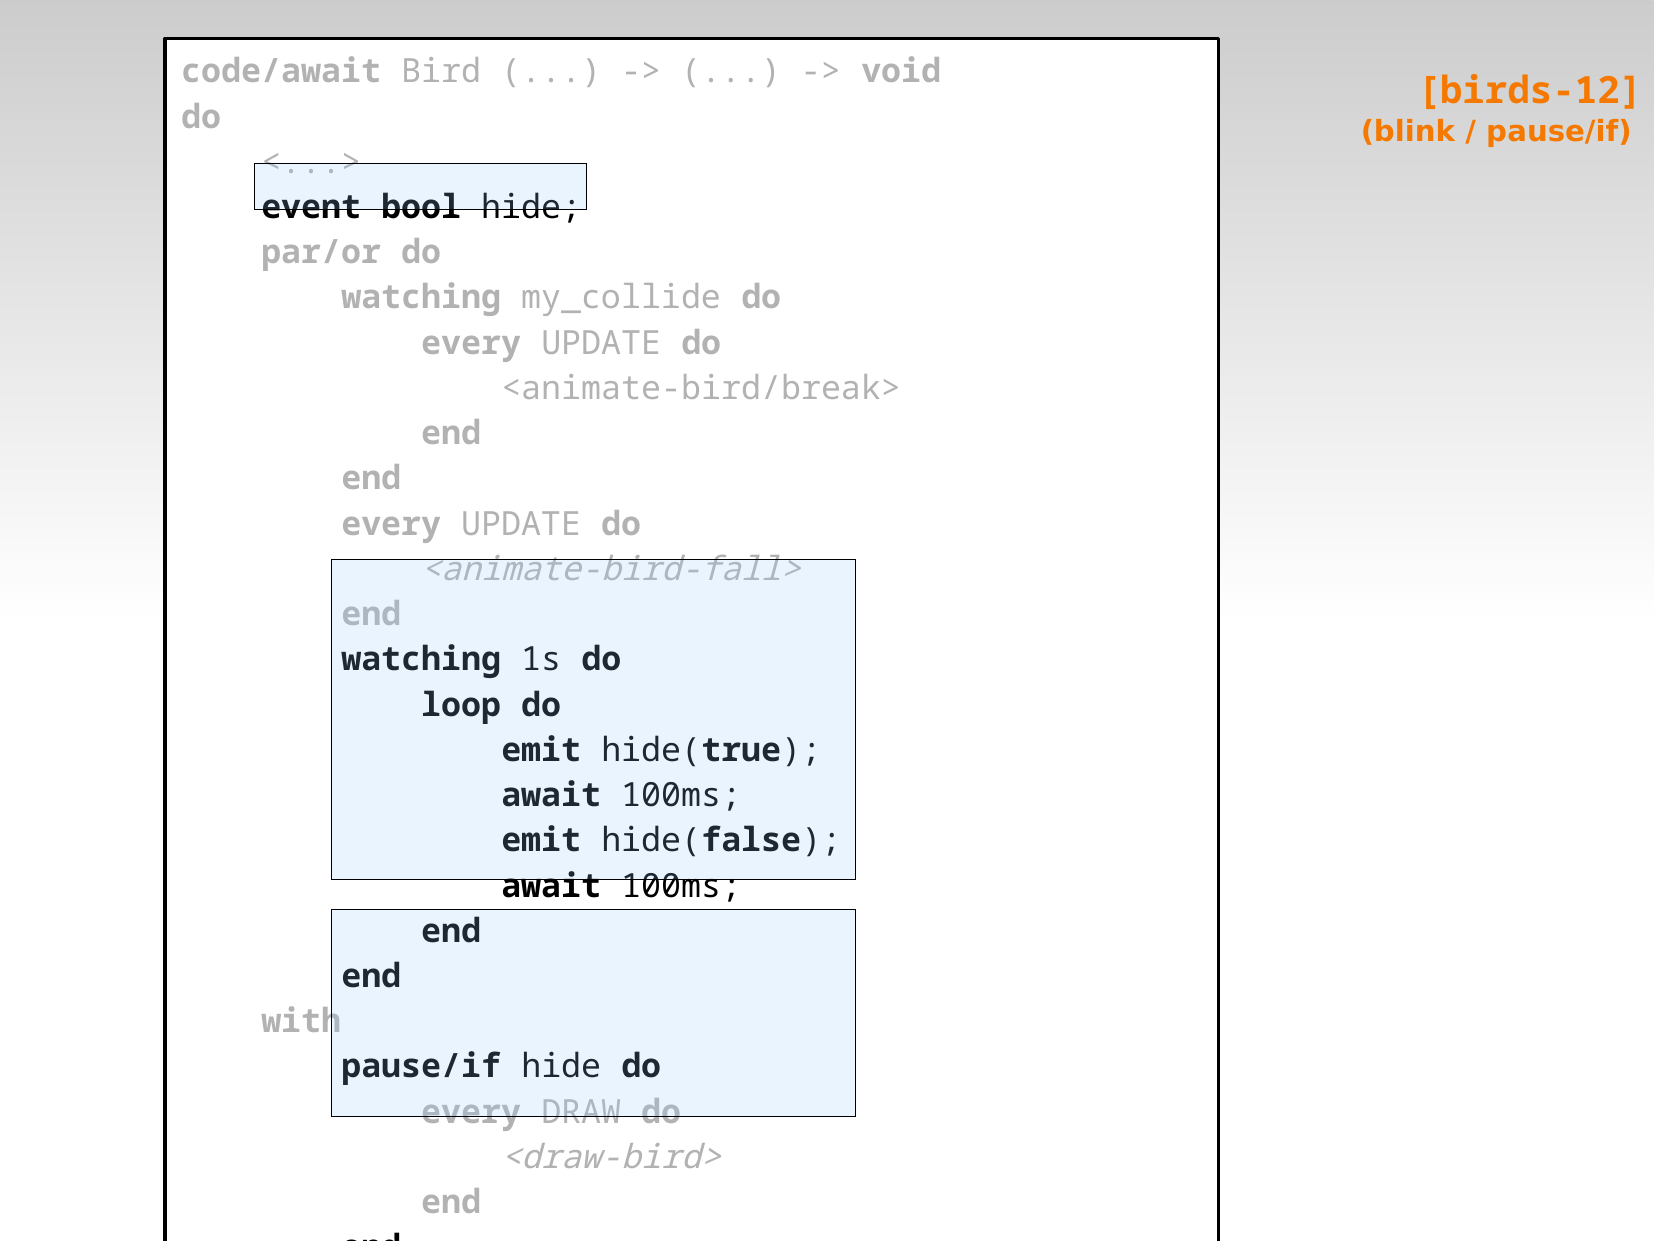

# [birds-12] (blink / pause/if)
code/await Bird (...) -> (...) -> void
do
 <...>
 event bool hide;
 par/or do
 watching my_collide do
 every UPDATE do
 <animate-bird/break>
 end
 end
 every UPDATE do
 <animate-bird-fall>
 end
 watching 1s do
 loop do
 emit hide(true);
 await 100ms;
 emit hide(false);
 await 100ms;
 end
 end
 with
 pause/if hide do
 every DRAW do
 <draw-bird>
 end
 end
 end
end